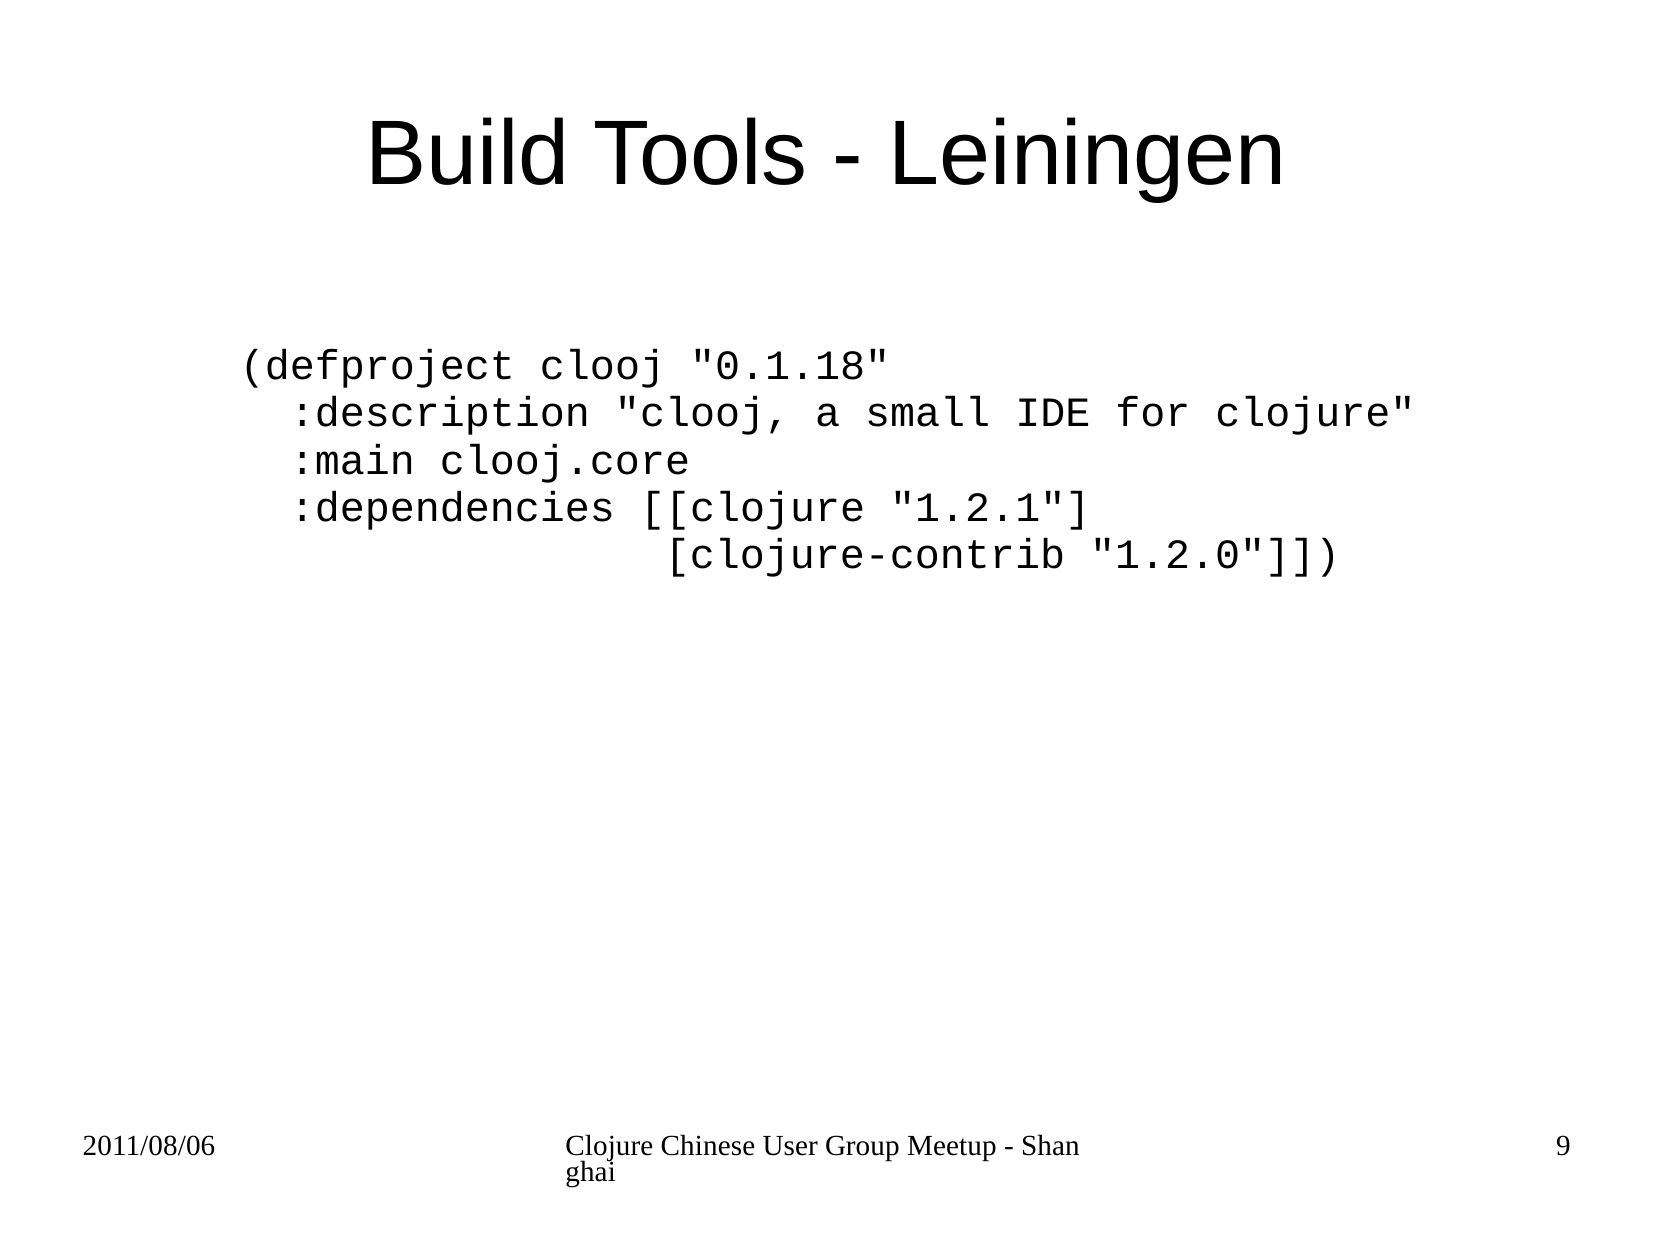

# Build Tools - Leiningen
(defproject clooj "0.1.18"
 :description "clooj, a small IDE for clojure"
 :main clooj.core
 :dependencies [[clojure "1.2.1"]
 [clojure-contrib "1.2.0"]])
2011/08/06
Clojure Chinese User Group Meetup - Shanghai
9